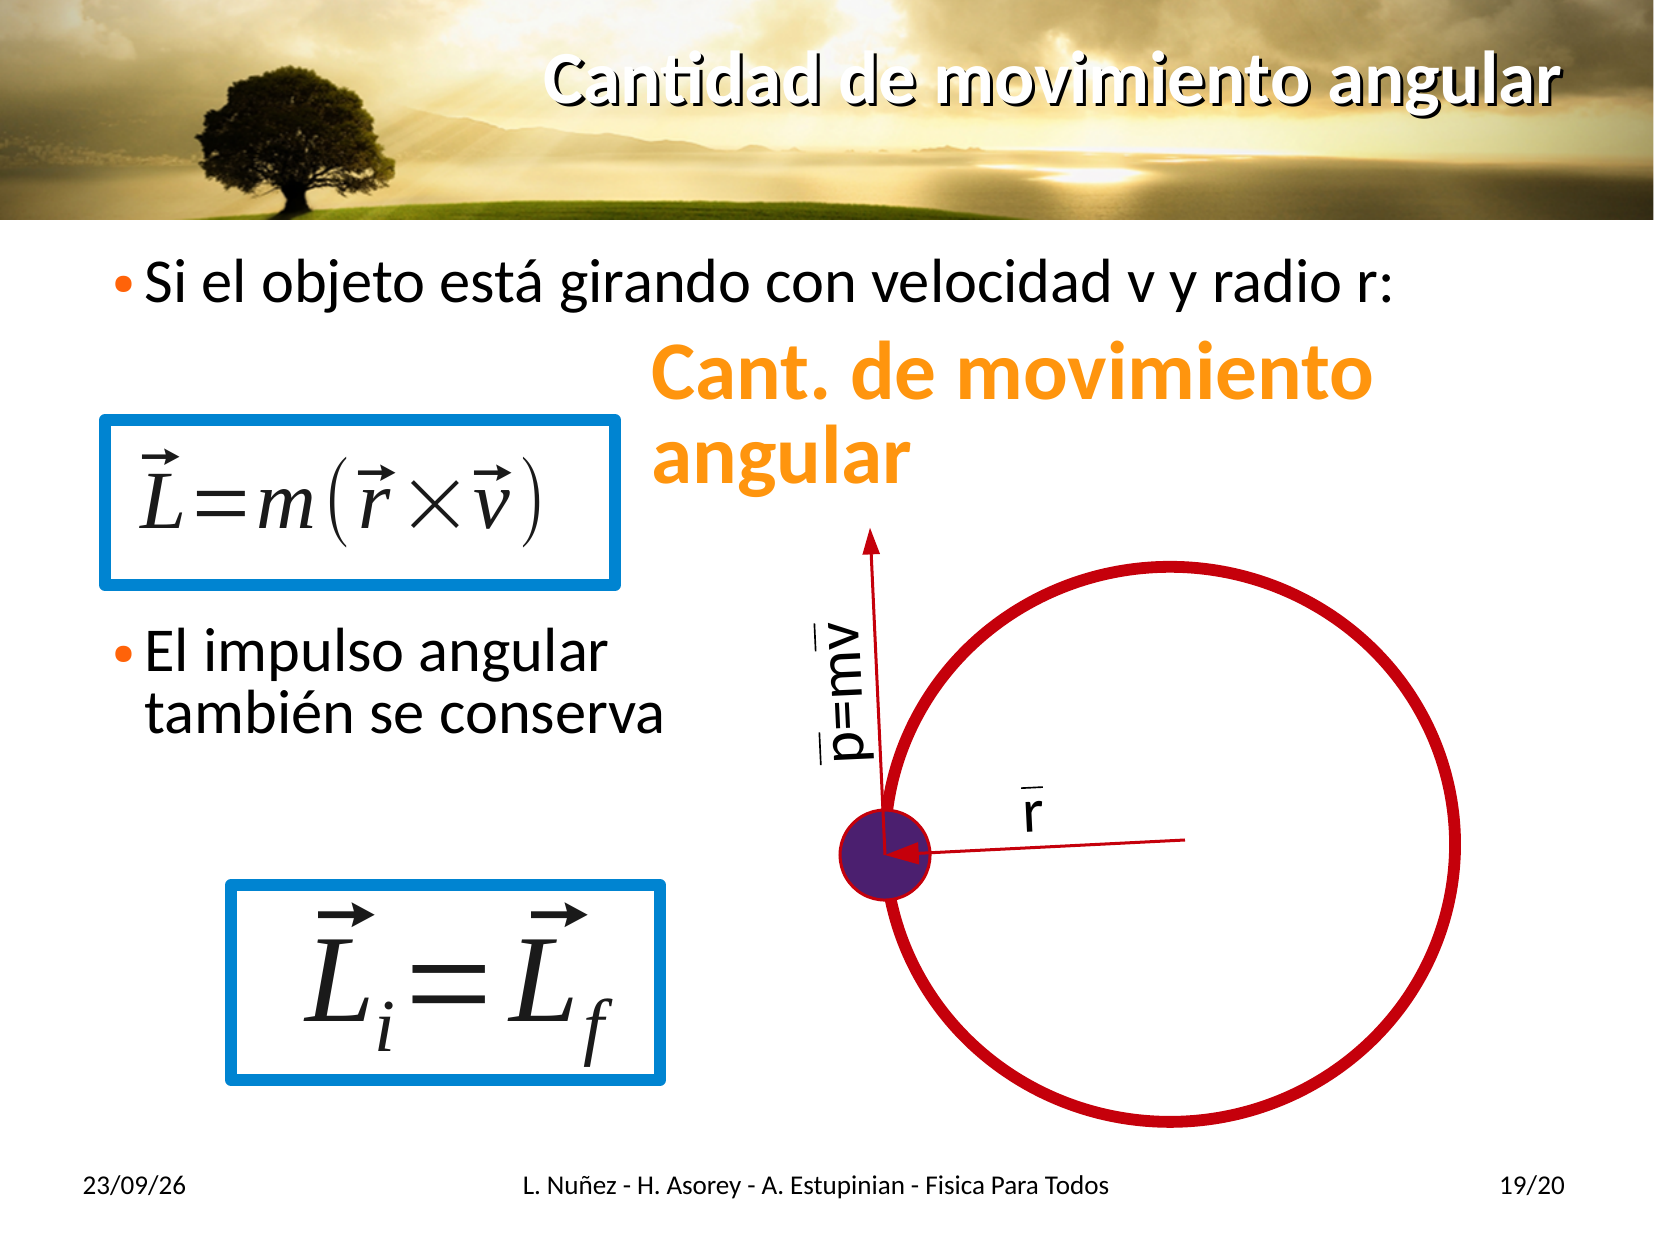

# Cantidad de movimiento angular
Si el objeto está girando con velocidad v y radio r:
El impulso angular
también se conserva
Cant. de movimiento
angular
p=mv
r
L. Nuñez - H. Asorey - A. Estupinian - Fisica Para Todos
19